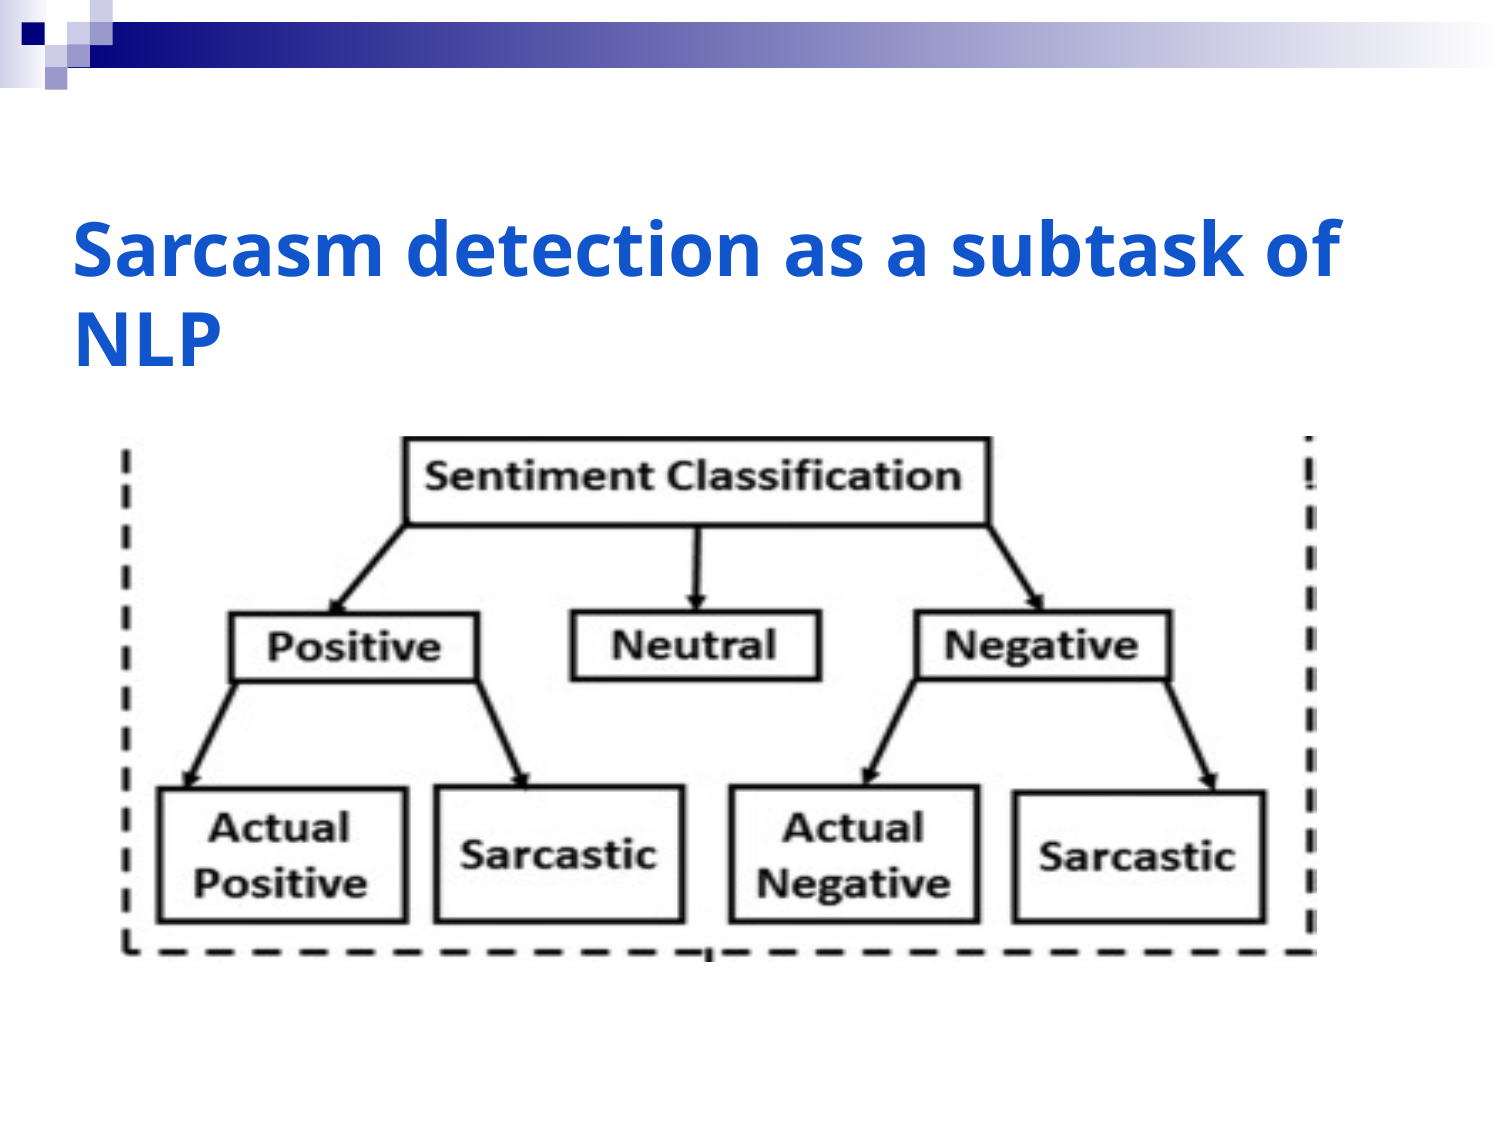

Sarcasm detection as a subtask of NLP